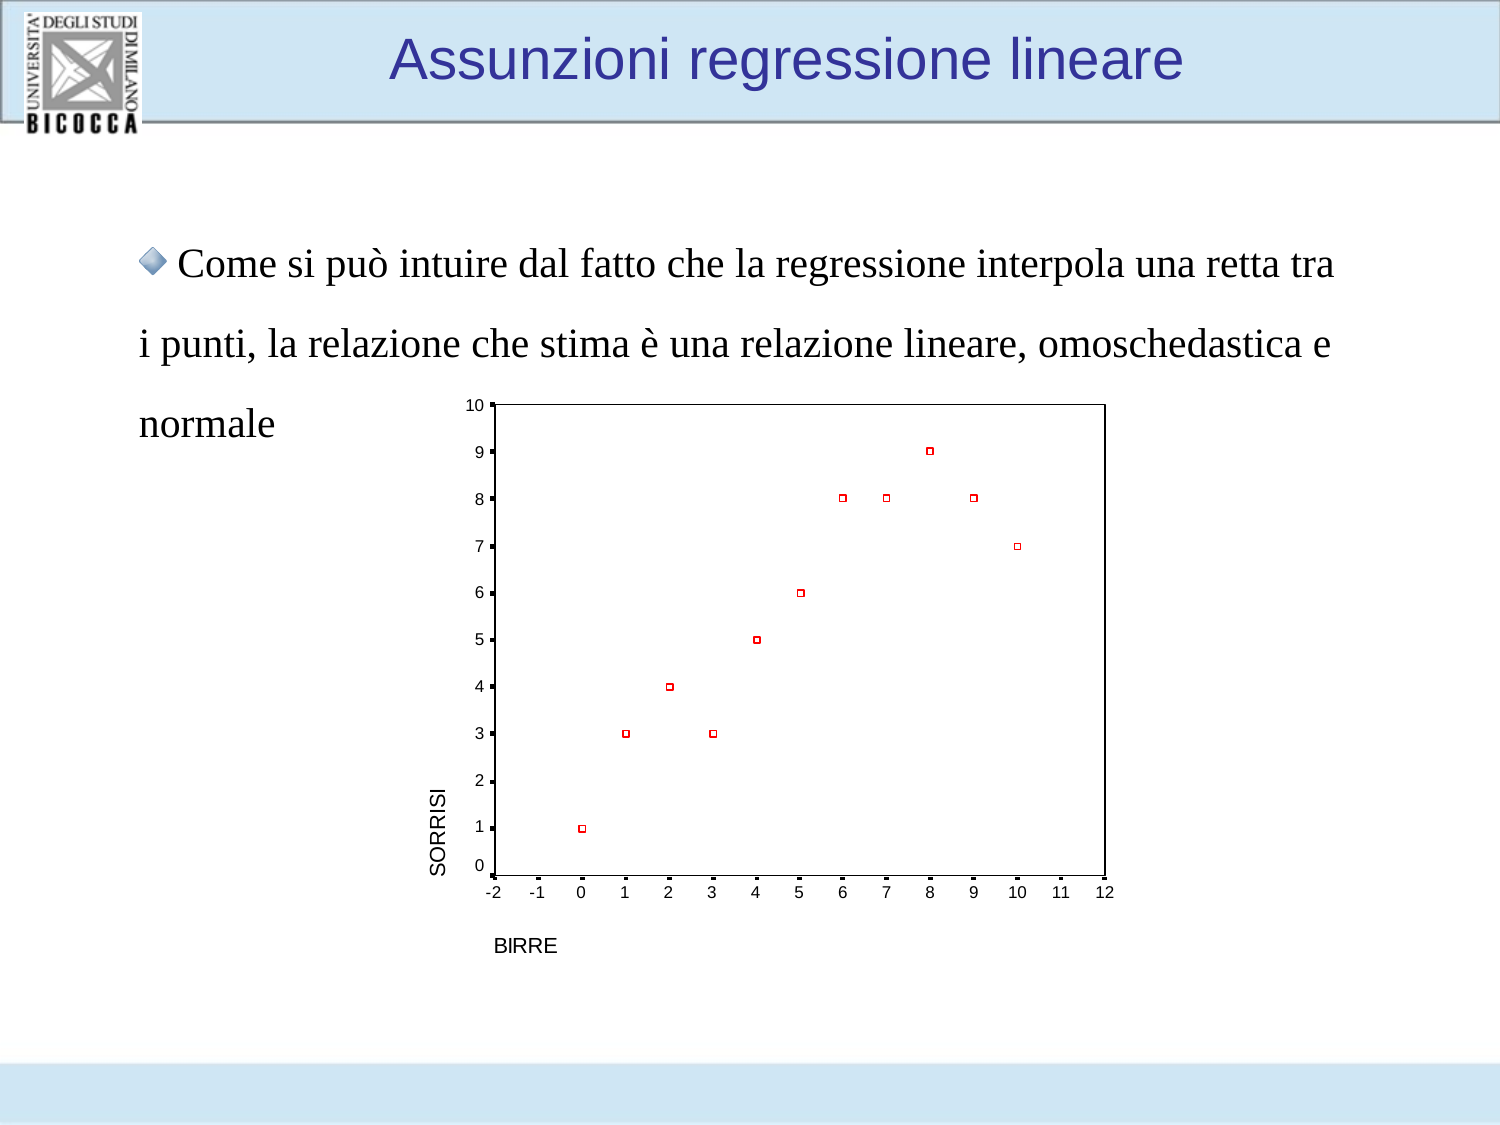

# Assunzioni regressione lineare
 Come si può intuire dal fatto che la regressione interpola una retta tra i punti, la relazione che stima è una relazione lineare, omoschedastica e normale